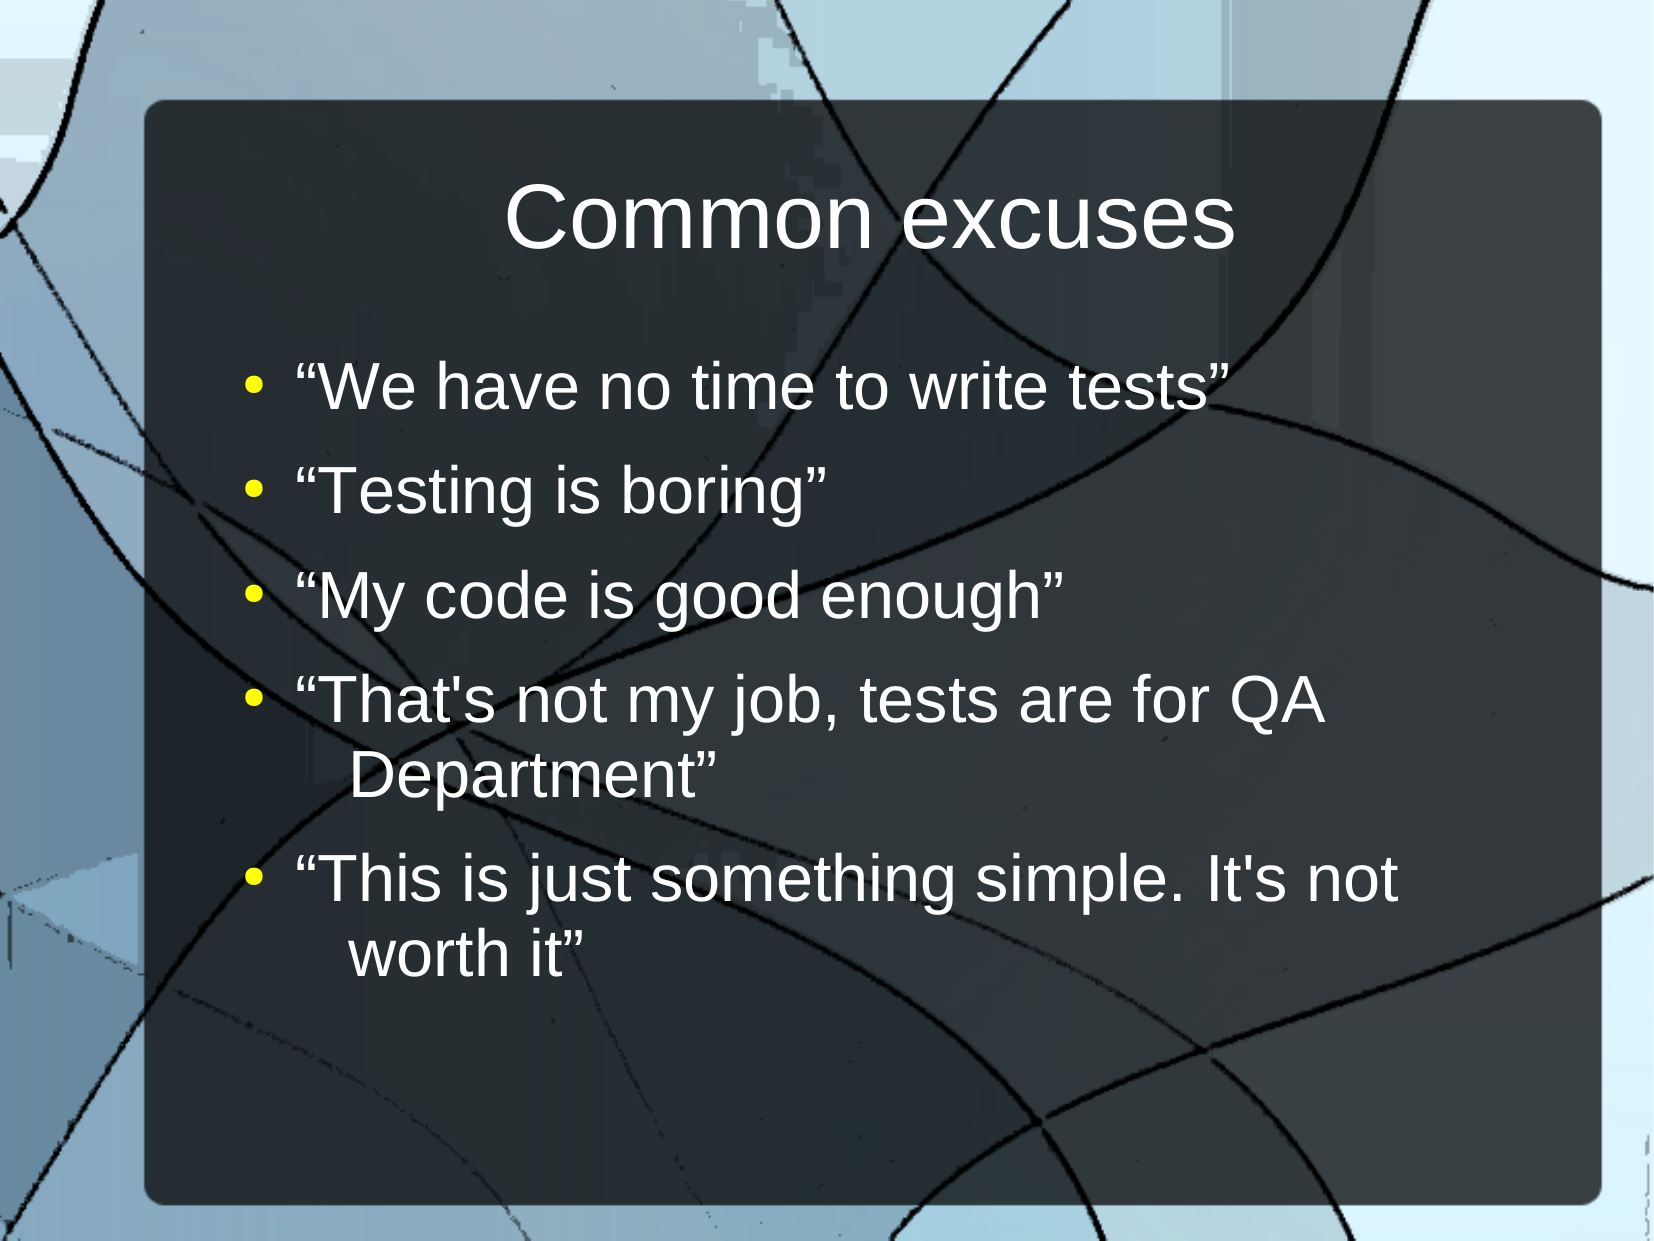

# Common excuses
“We have no time to write tests”
“Testing is boring”
“My code is good enough”
“That's not my job, tests are for QA Department”
“This is just something simple. It's not worth it”